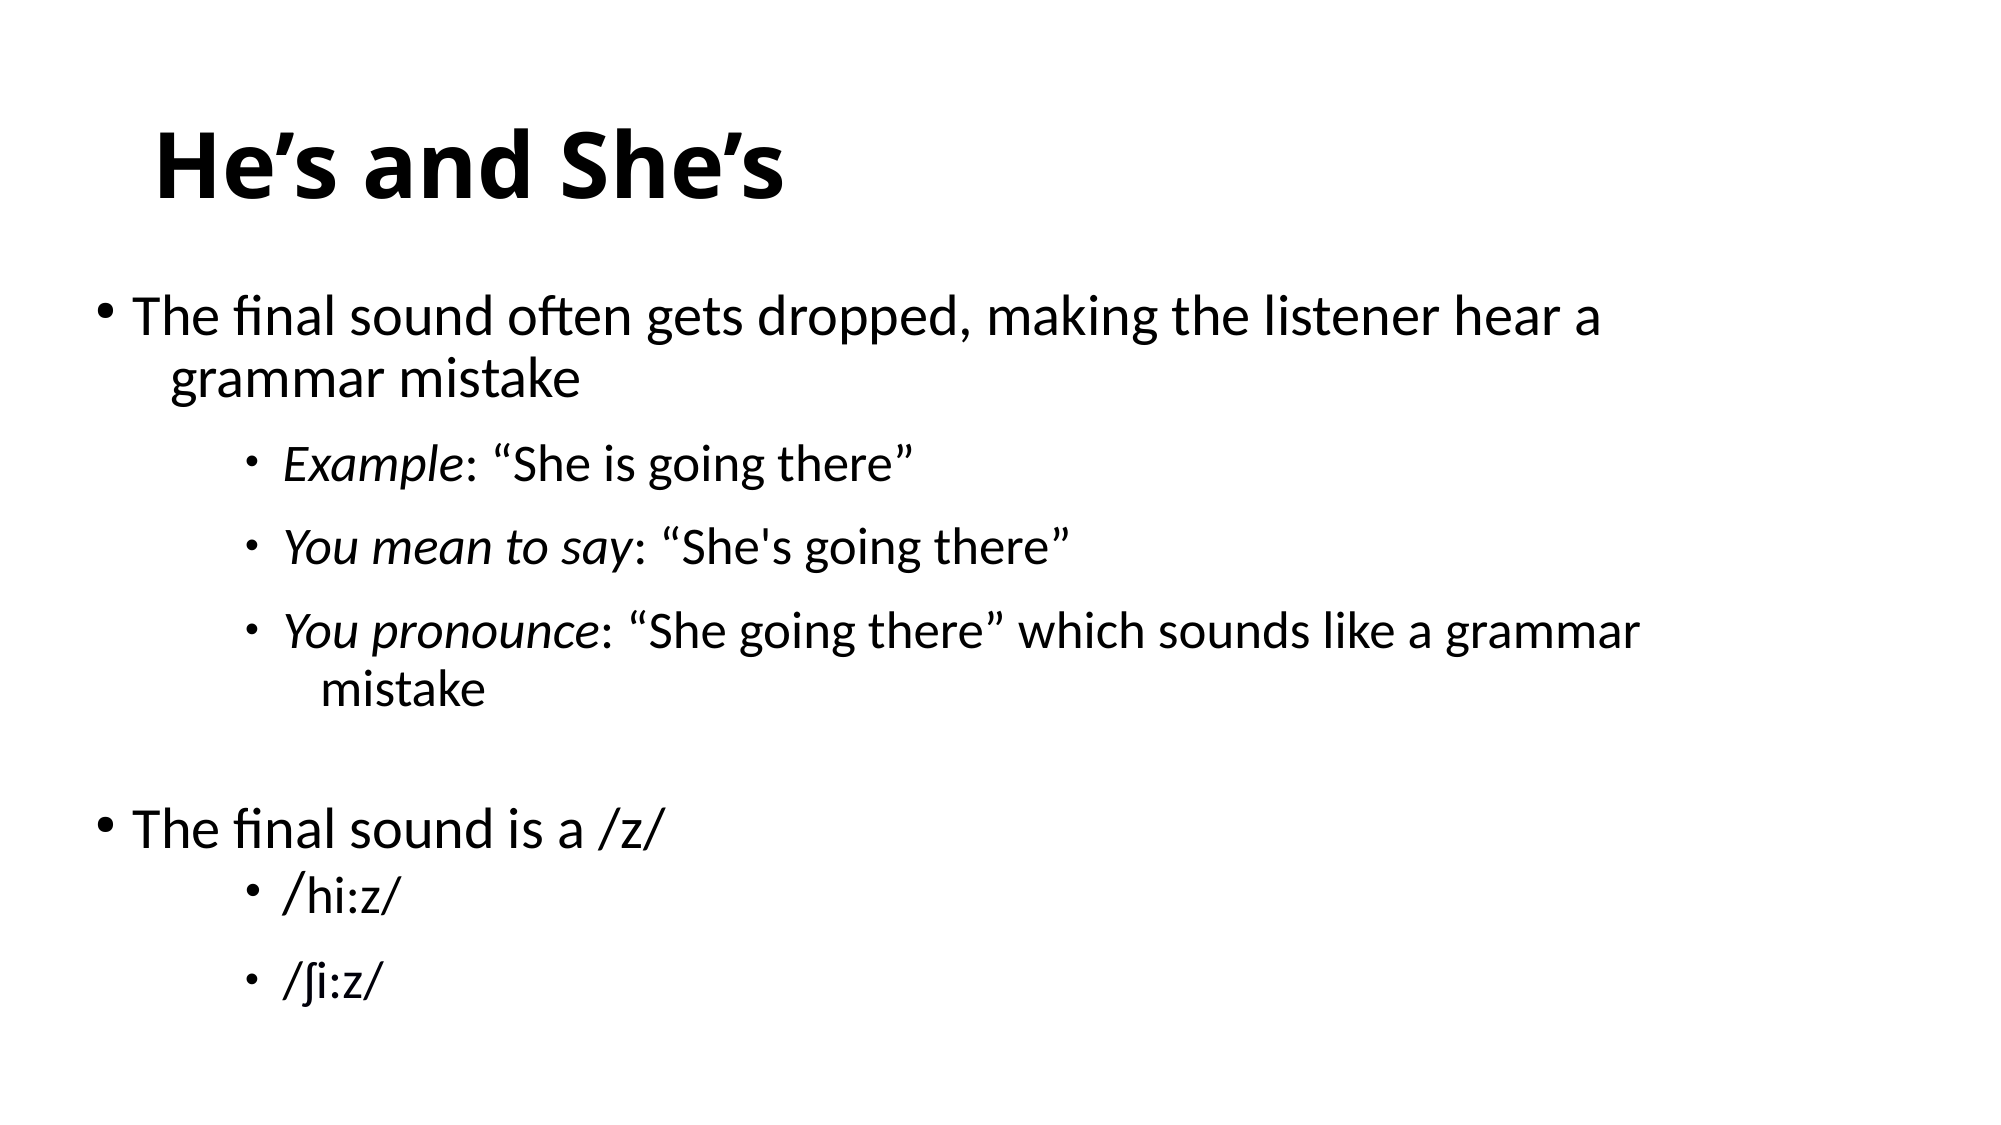

# He’s and She’s
The final sound often gets dropped, making the listener hear a grammar mistake
Example: “She is going there”
You mean to say: “She's going there”
You pronounce: “She going there” which sounds like a grammar mistake
The final sound is a /z/
/hi:z/
/ʃi:z/